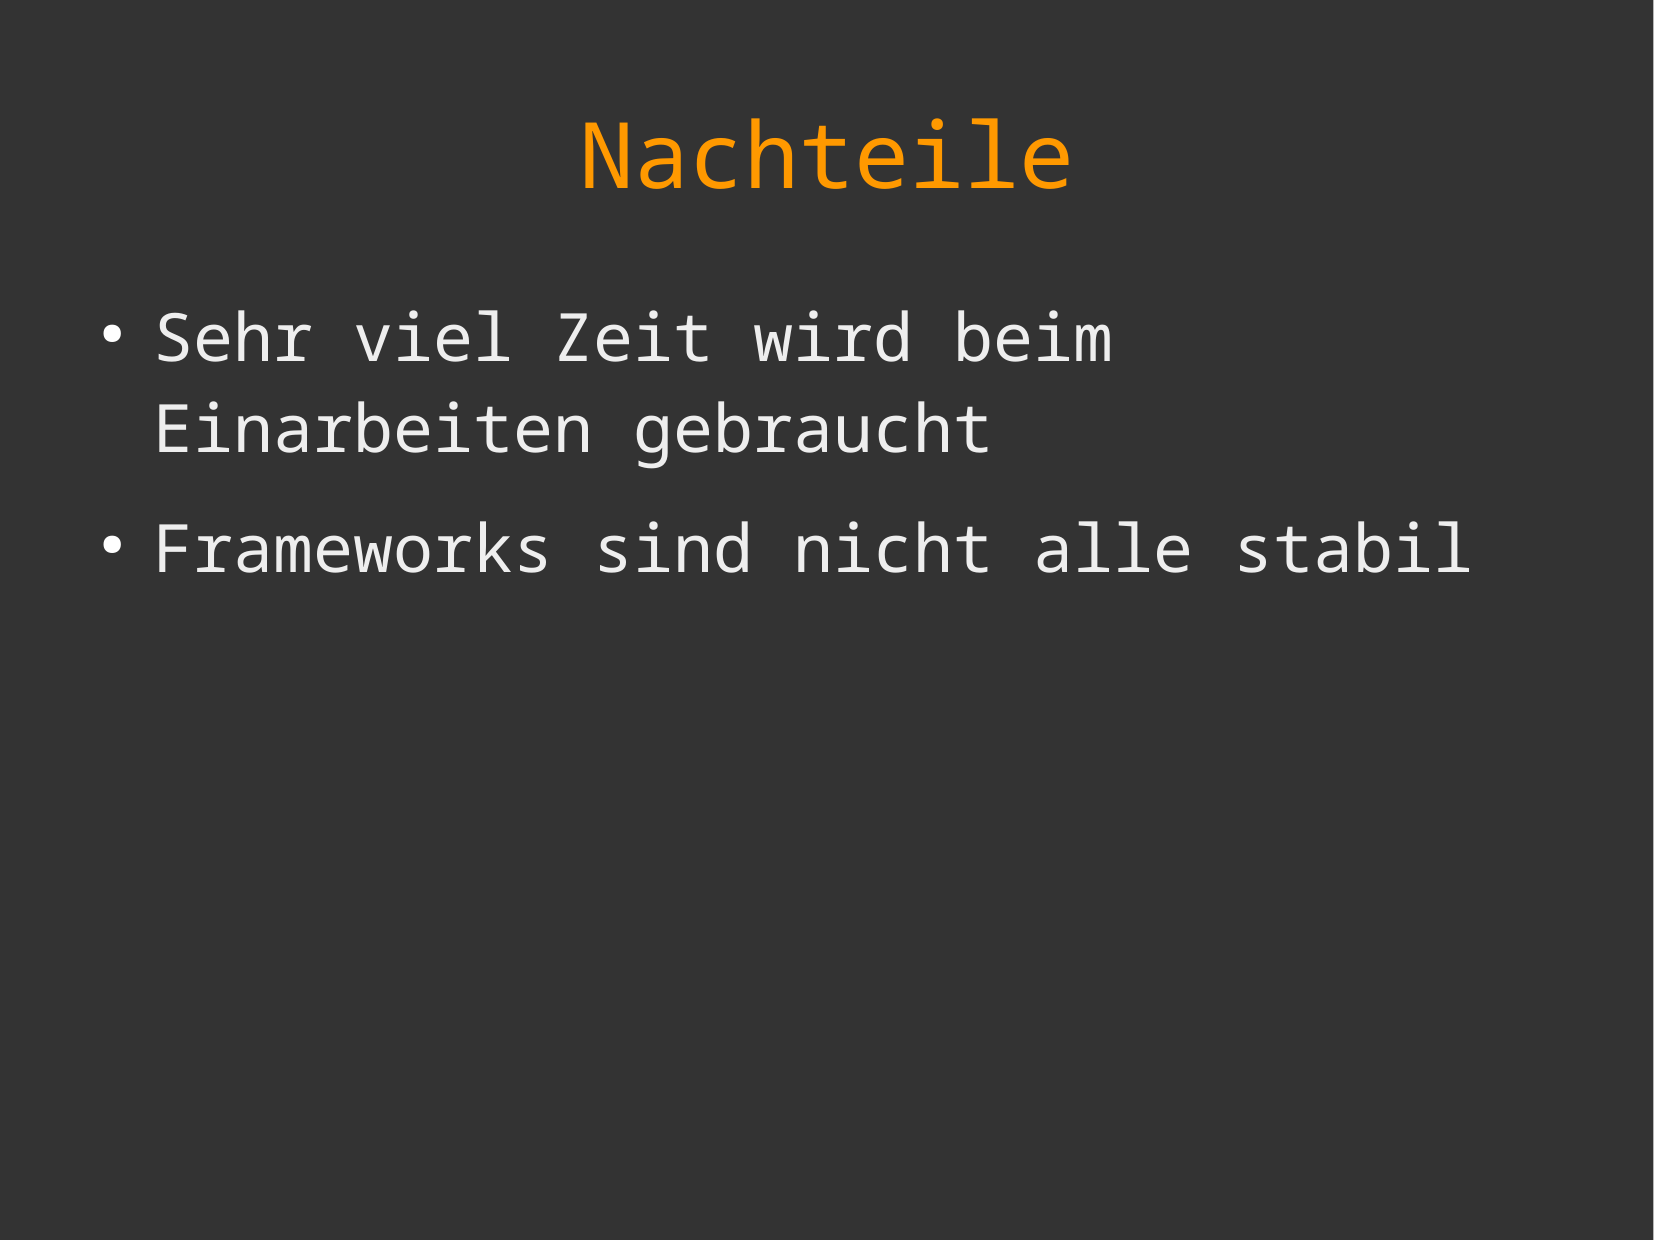

# Nachteile
Sehr viel Zeit wird beim Einarbeiten gebraucht
Frameworks sind nicht alle stabil